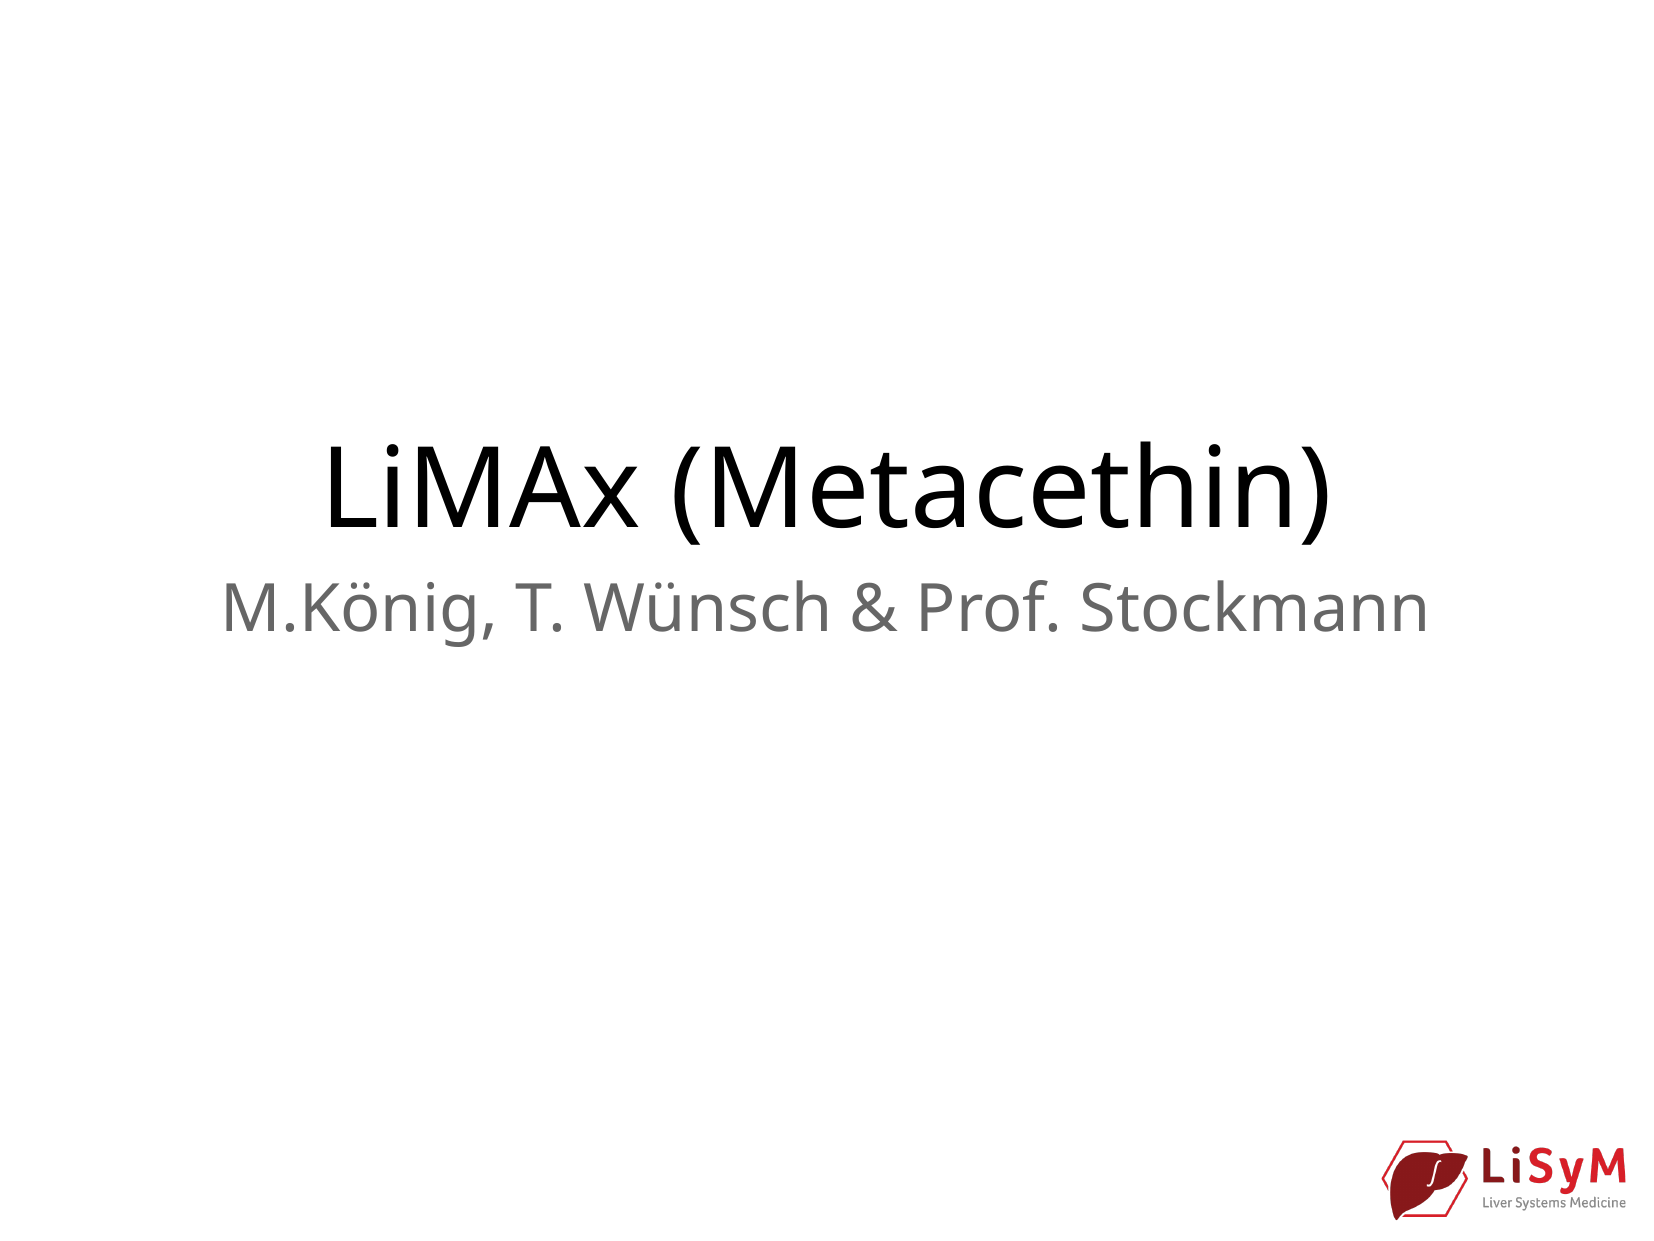

# LiMAx (Metacethin)
M.König, T. Wünsch & Prof. Stockmann